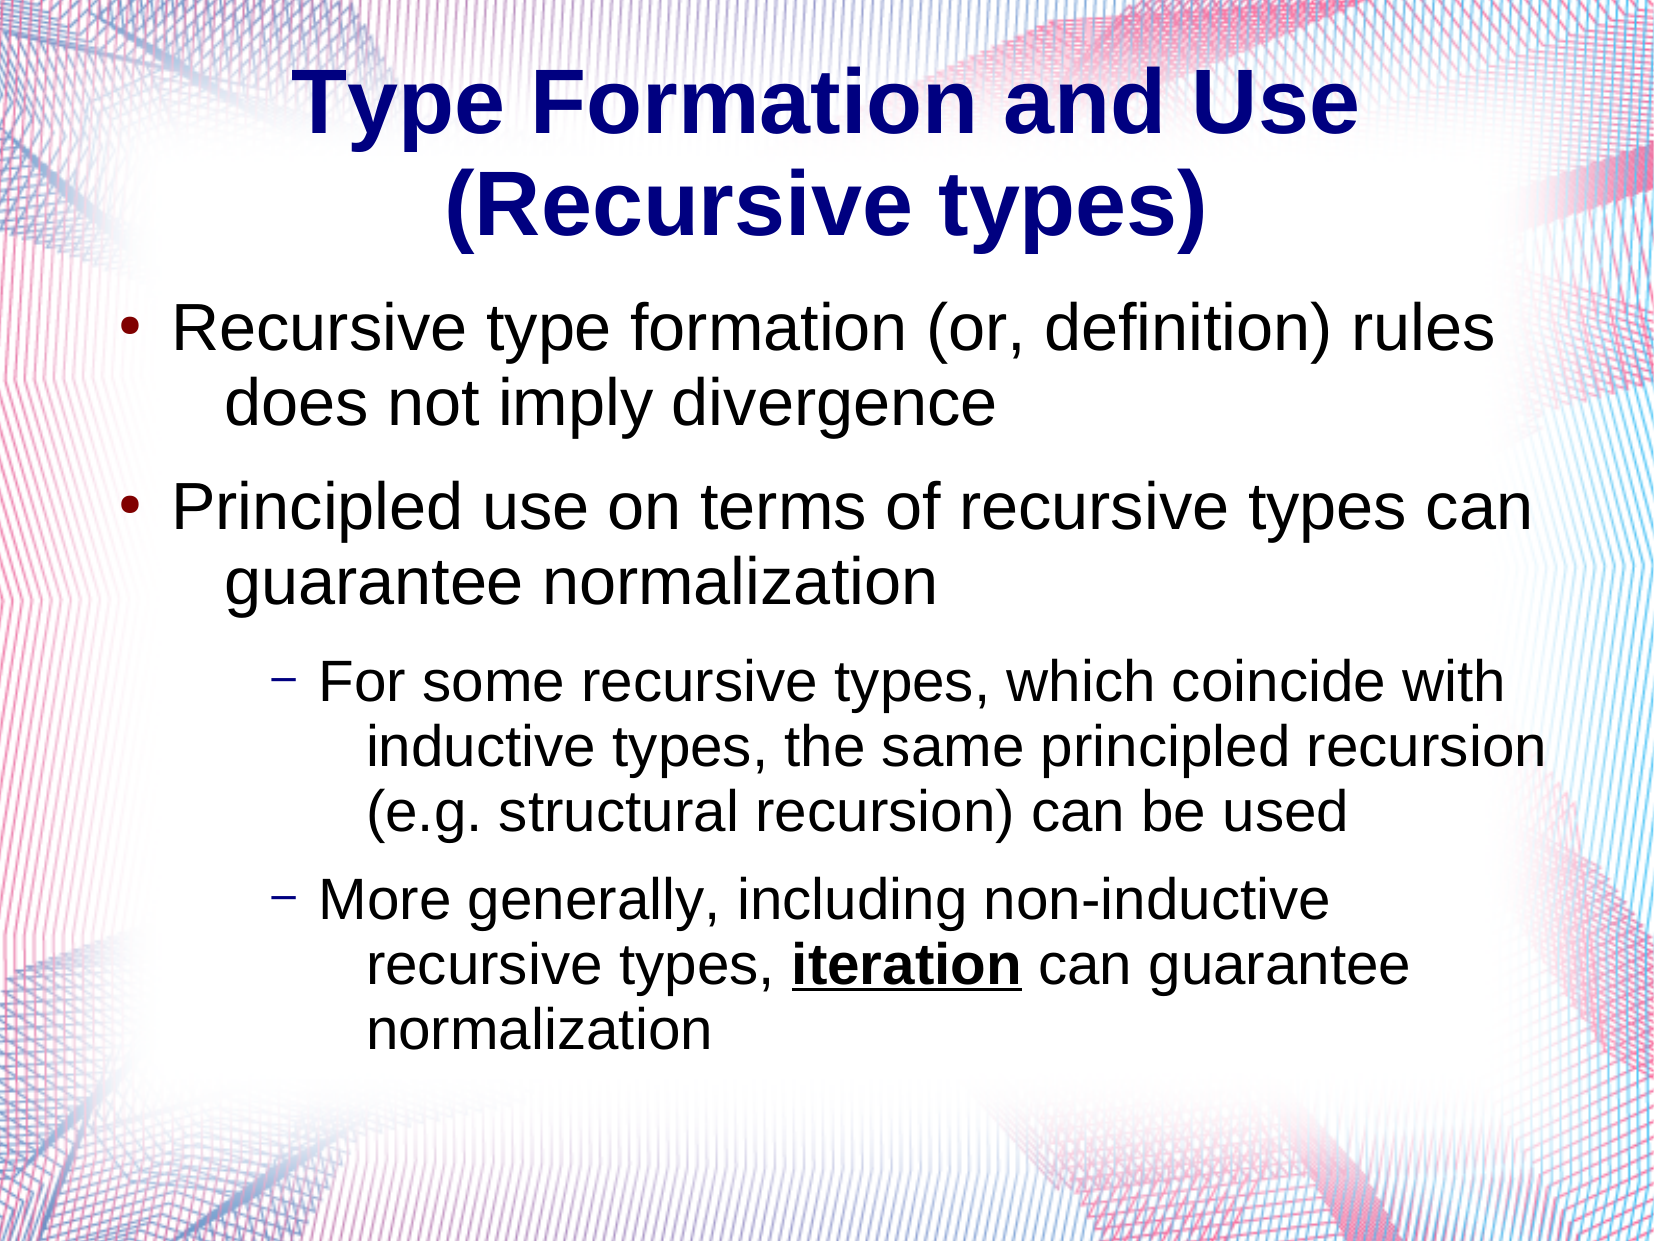

# Type Formation and Use (Recursive types)
Recursive type formation (or, definition) rules does not imply divergence
Principled use on terms of recursive types can guarantee normalization
For some recursive types, which coincide with inductive types, the same principled recursion (e.g. structural recursion) can be used
More generally, including non-inductive recursive types, iteration can guarantee normalization